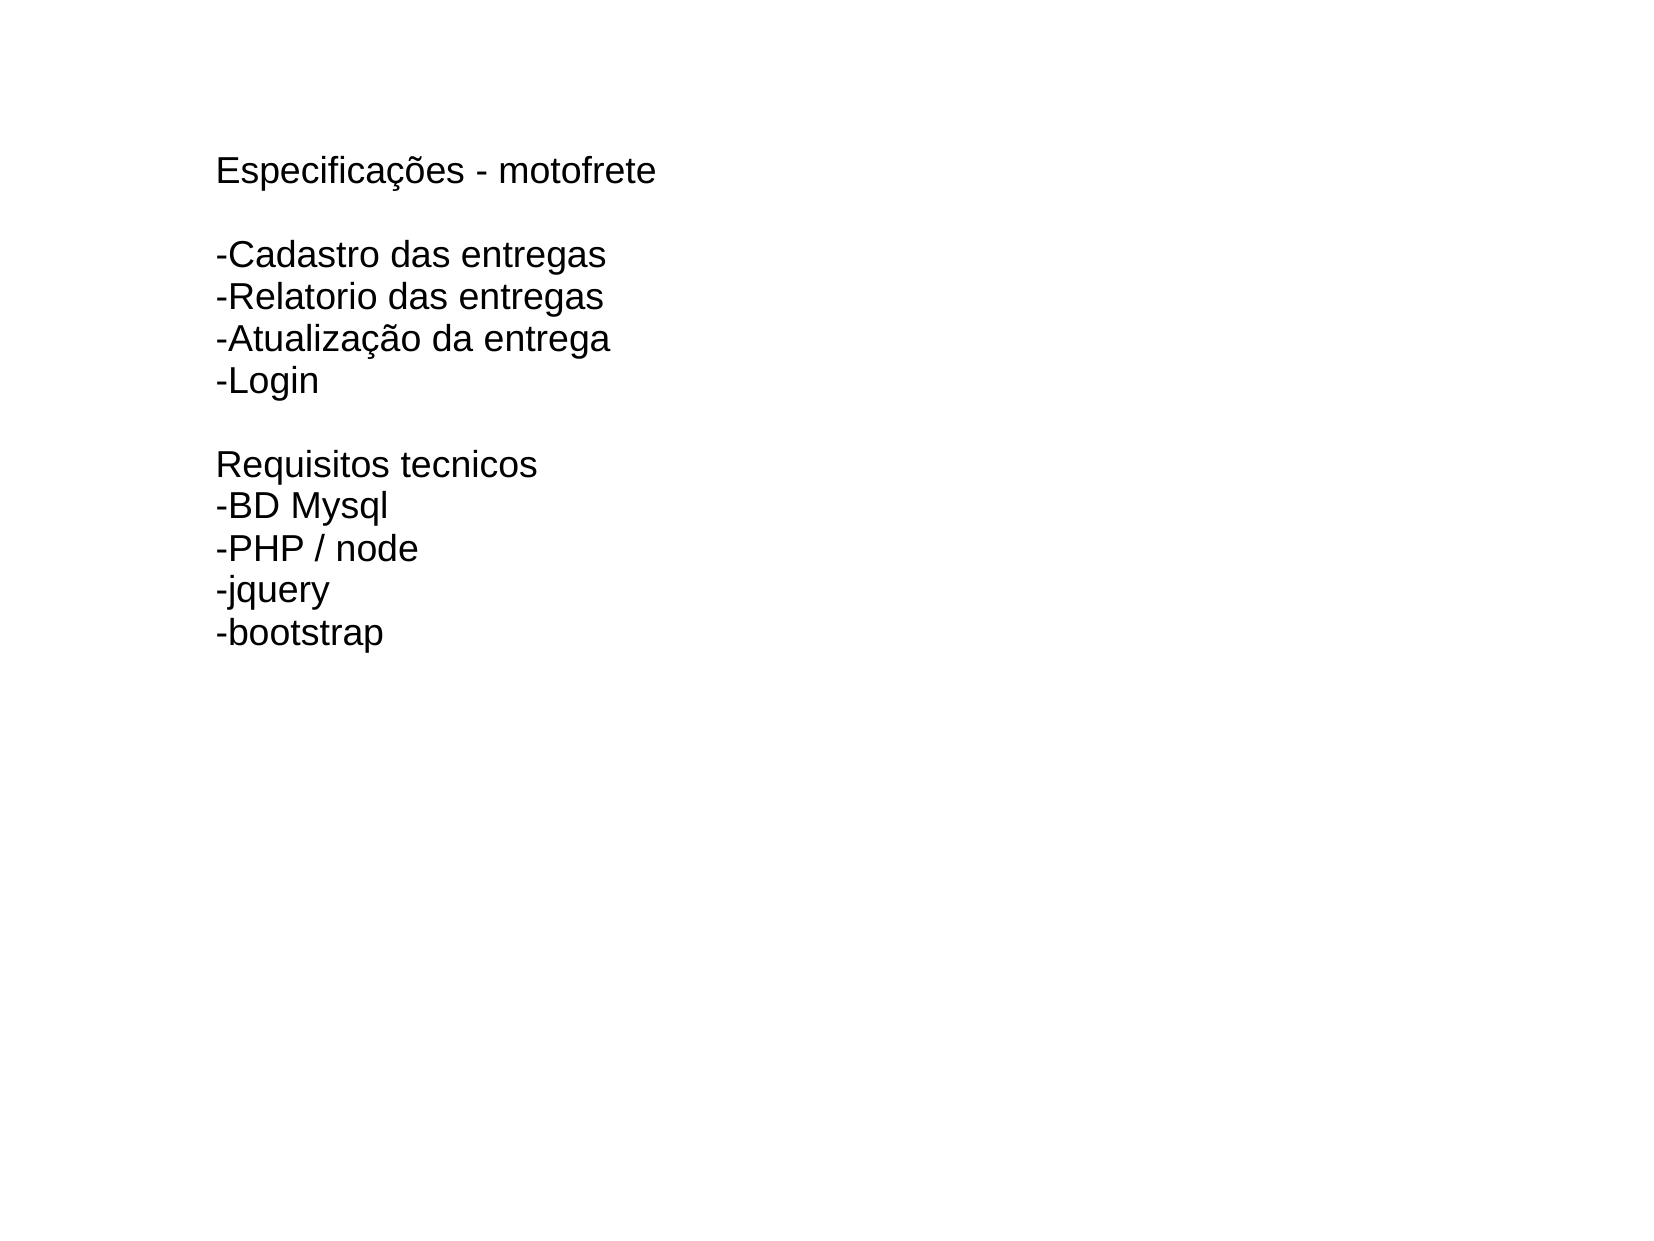

Especificações - motofrete
-Cadastro das entregas
-Relatorio das entregas
-Atualização da entrega
-Login
Requisitos tecnicos
-BD Mysql
-PHP / node
-jquery
-bootstrap